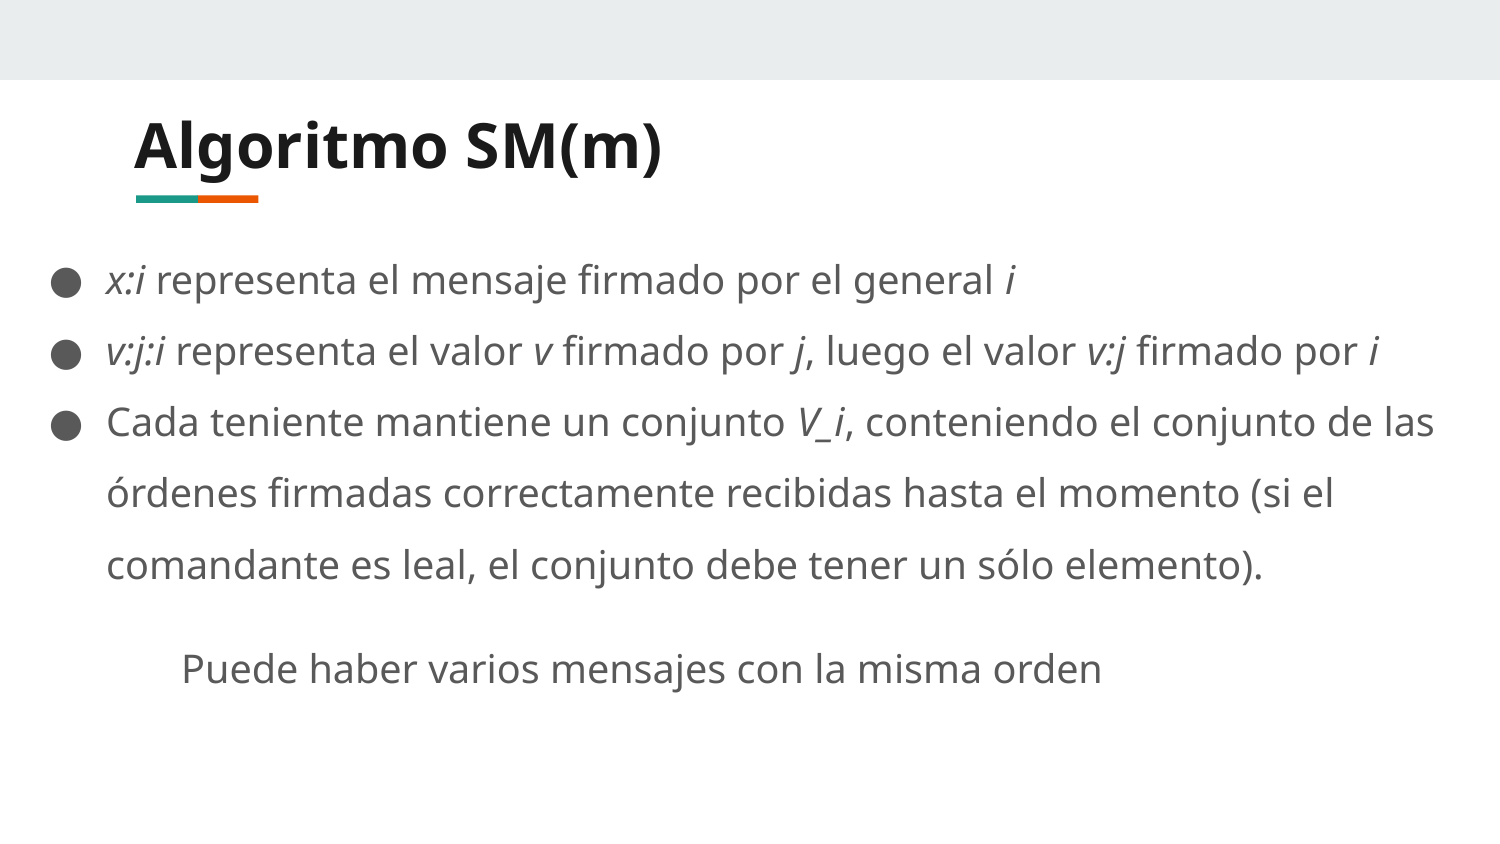

# Algoritmo SM(m)
x:i representa el mensaje firmado por el general i
v:j:i representa el valor v firmado por j, luego el valor v:j firmado por i
Cada teniente mantiene un conjunto V_i, conteniendo el conjunto de las órdenes firmadas correctamente recibidas hasta el momento (si el comandante es leal, el conjunto debe tener un sólo elemento).
Puede haber varios mensajes con la misma orden